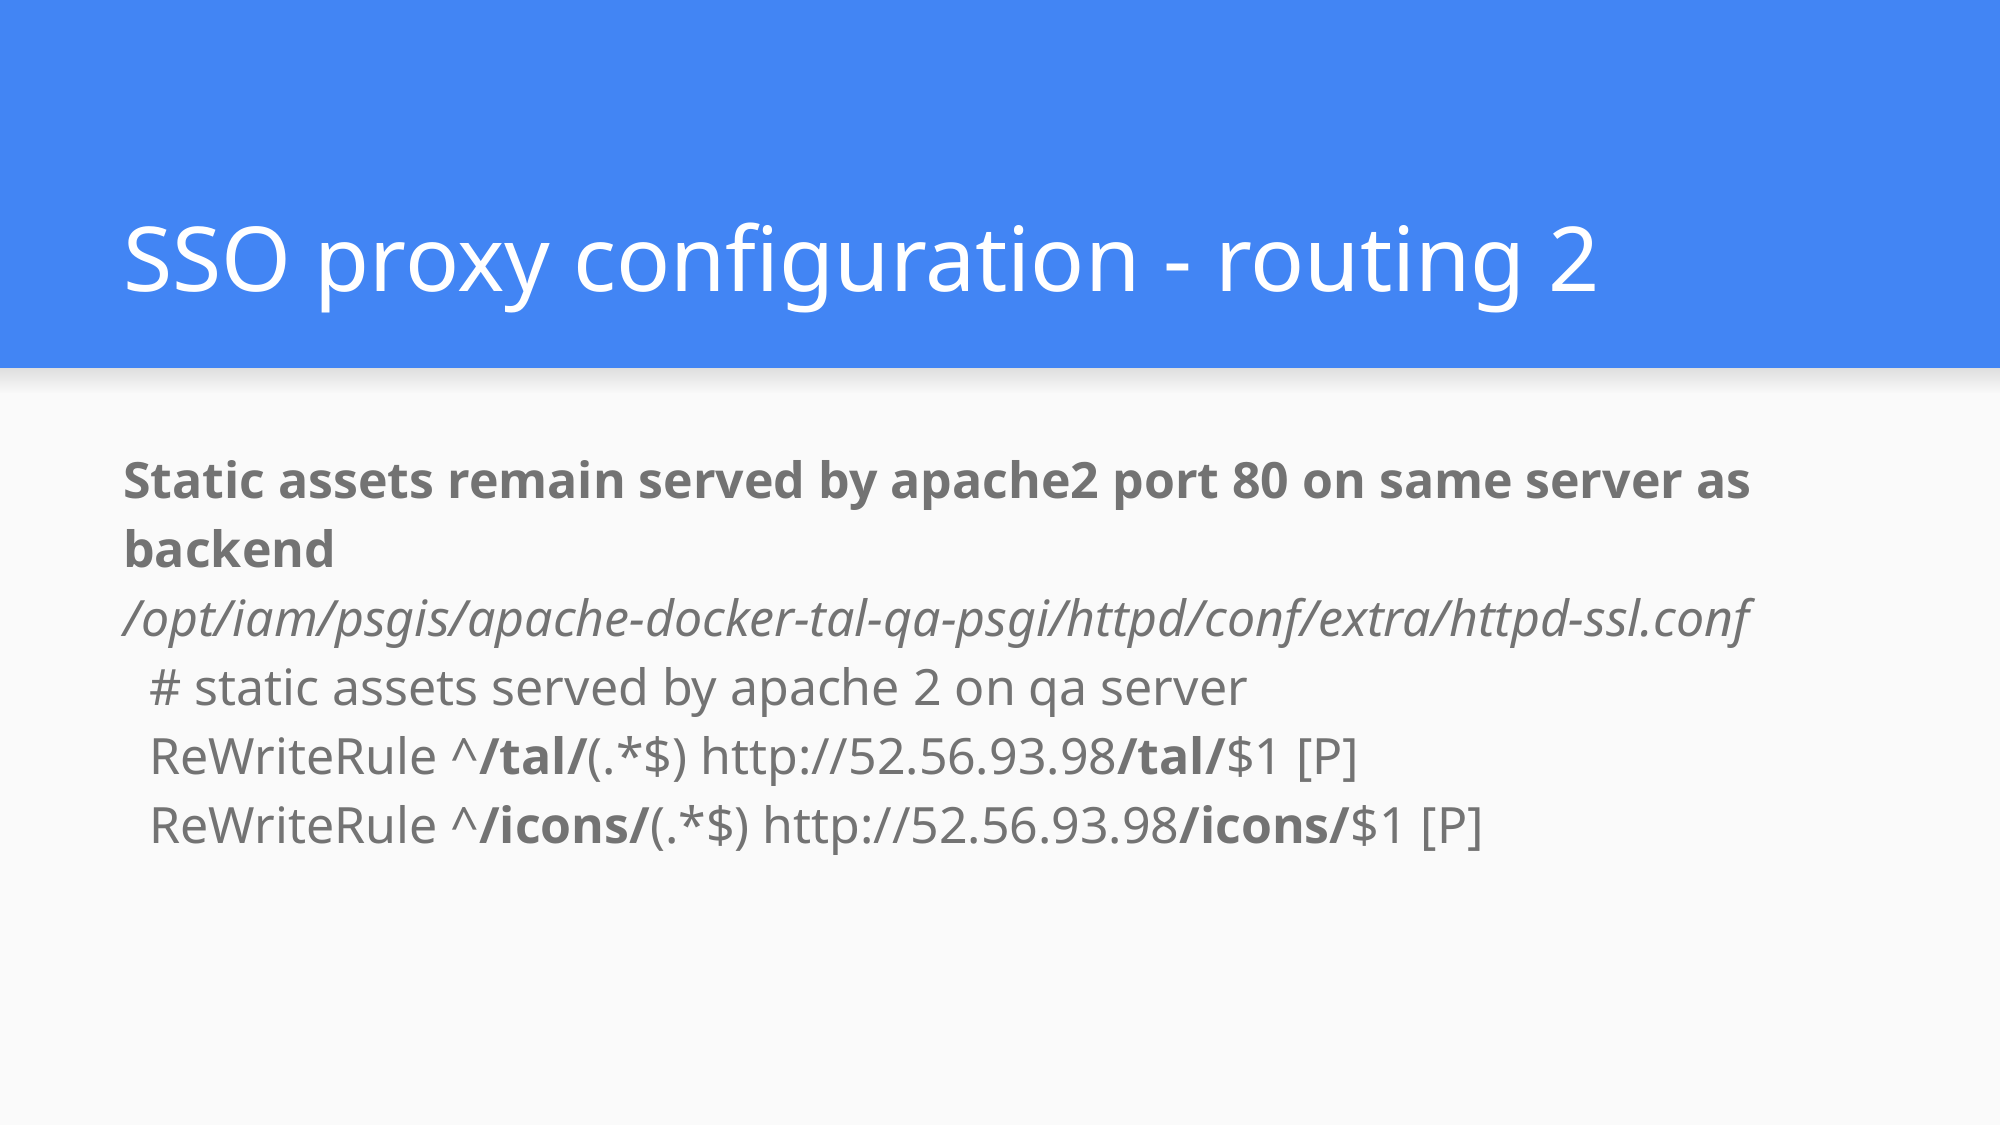

# SSO proxy configuration - routing 2
Static assets remain served by apache2 port 80 on same server as backend
/opt/iam/psgis/apache-docker-tal-qa-psgi/httpd/conf/extra/httpd-ssl.conf
 # static assets served by apache 2 on qa server
 ReWriteRule ^/tal/(.*$) http://52.56.93.98/tal/$1 [P]
 ReWriteRule ^/icons/(.*$) http://52.56.93.98/icons/$1 [P]